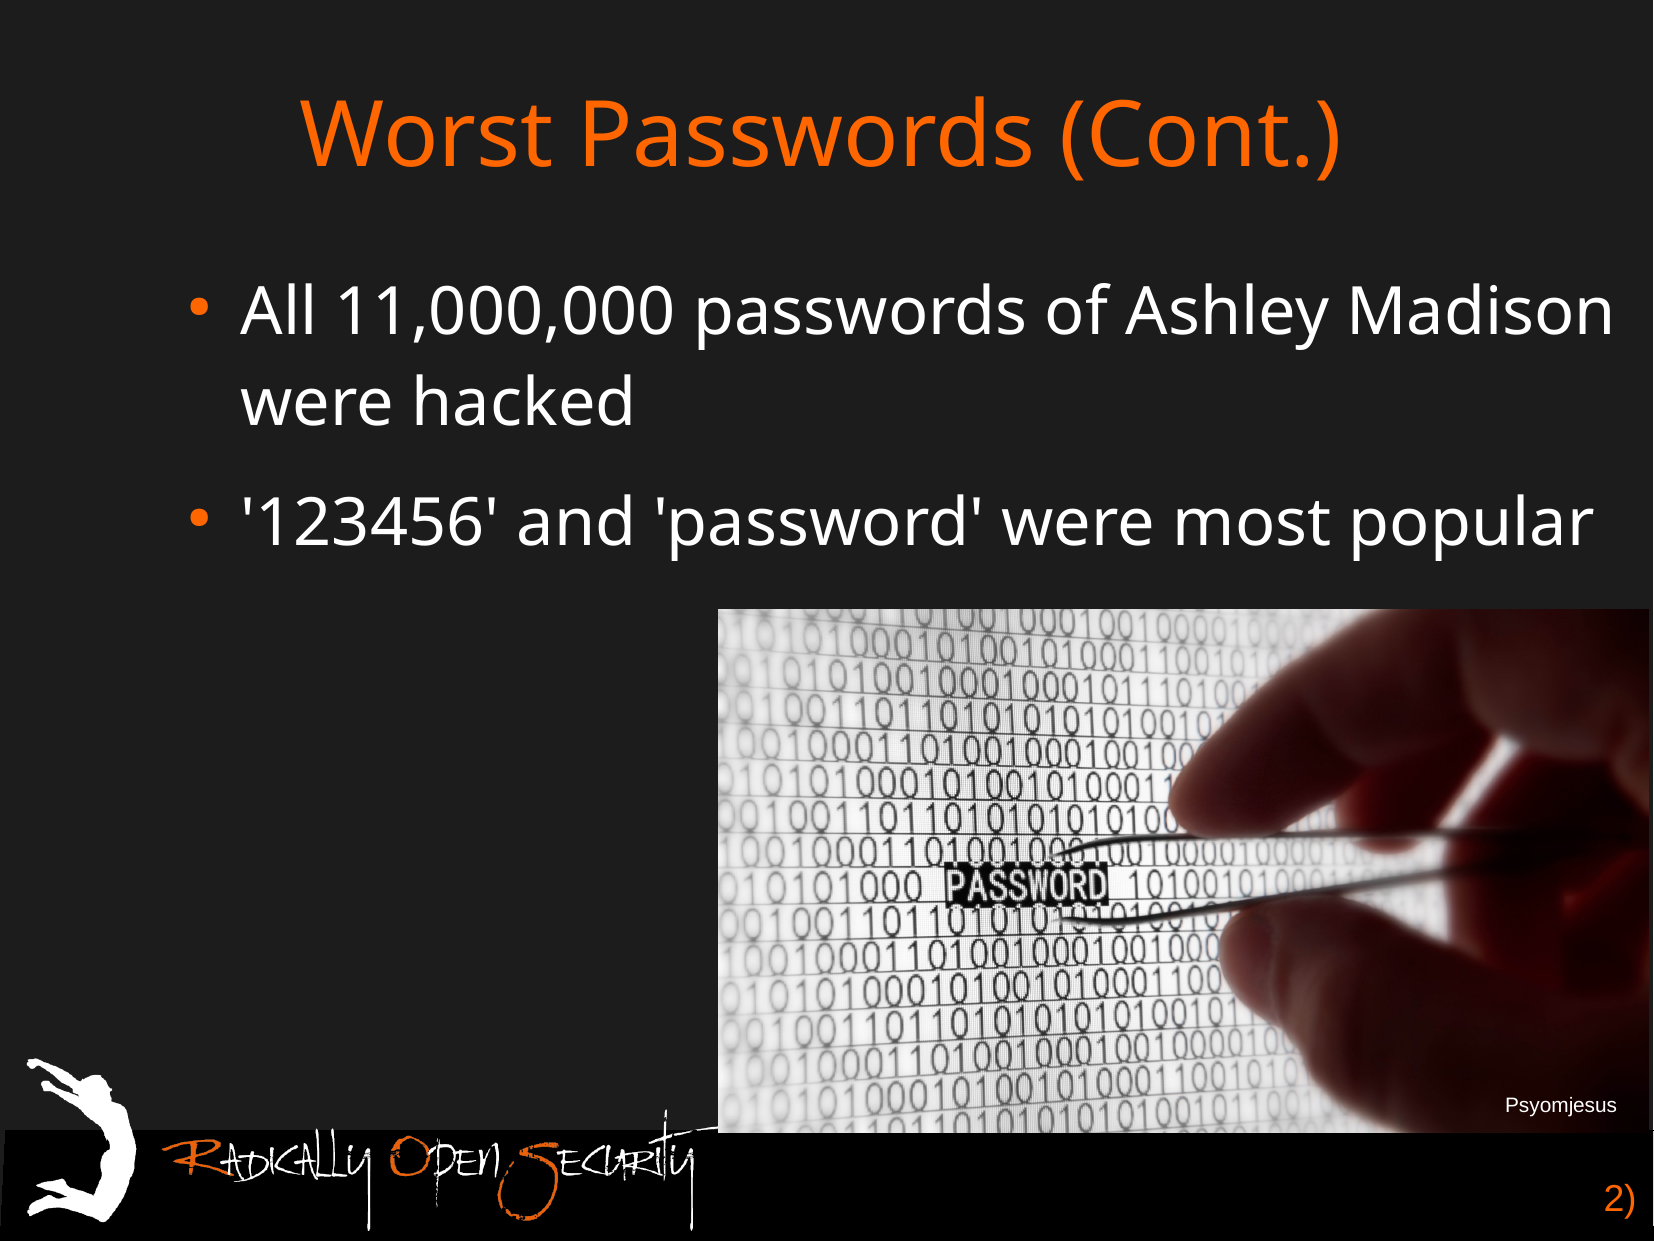

# Worst Passwords (Cont.)
All 11,000,000 passwords of Ashley Madison were hacked
'123456' and 'password' were most popular
Psyomjesus
2)